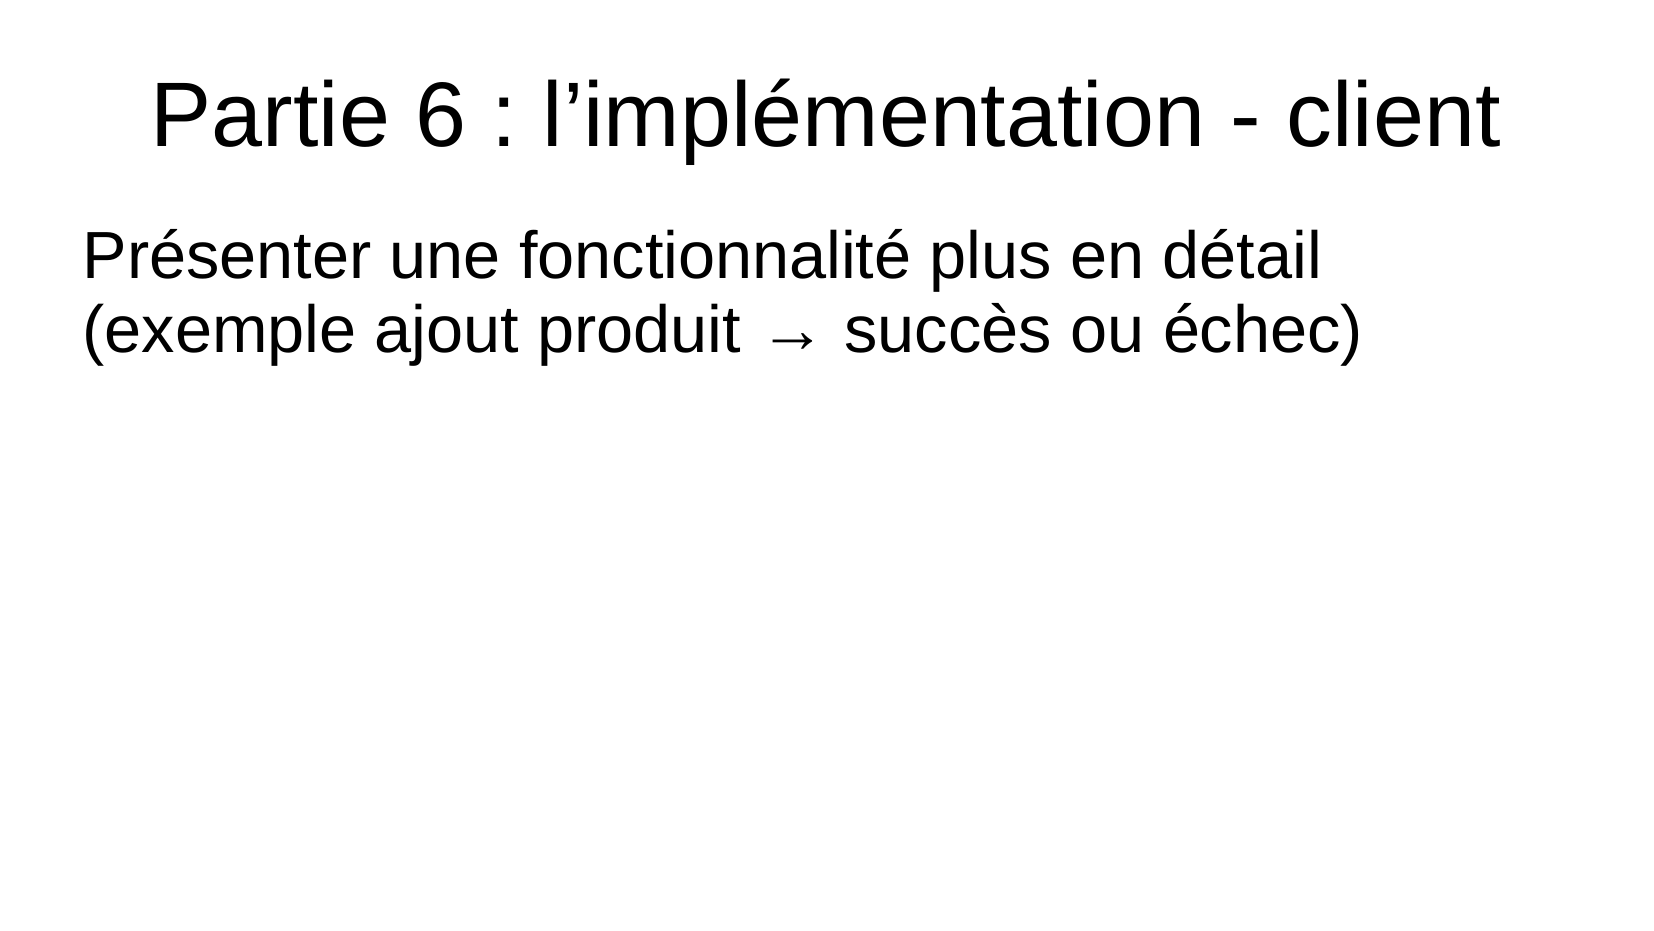

# Partie 6 : l’implémentation - client
Présenter une fonctionnalité plus en détail (exemple ajout produit → succès ou échec)